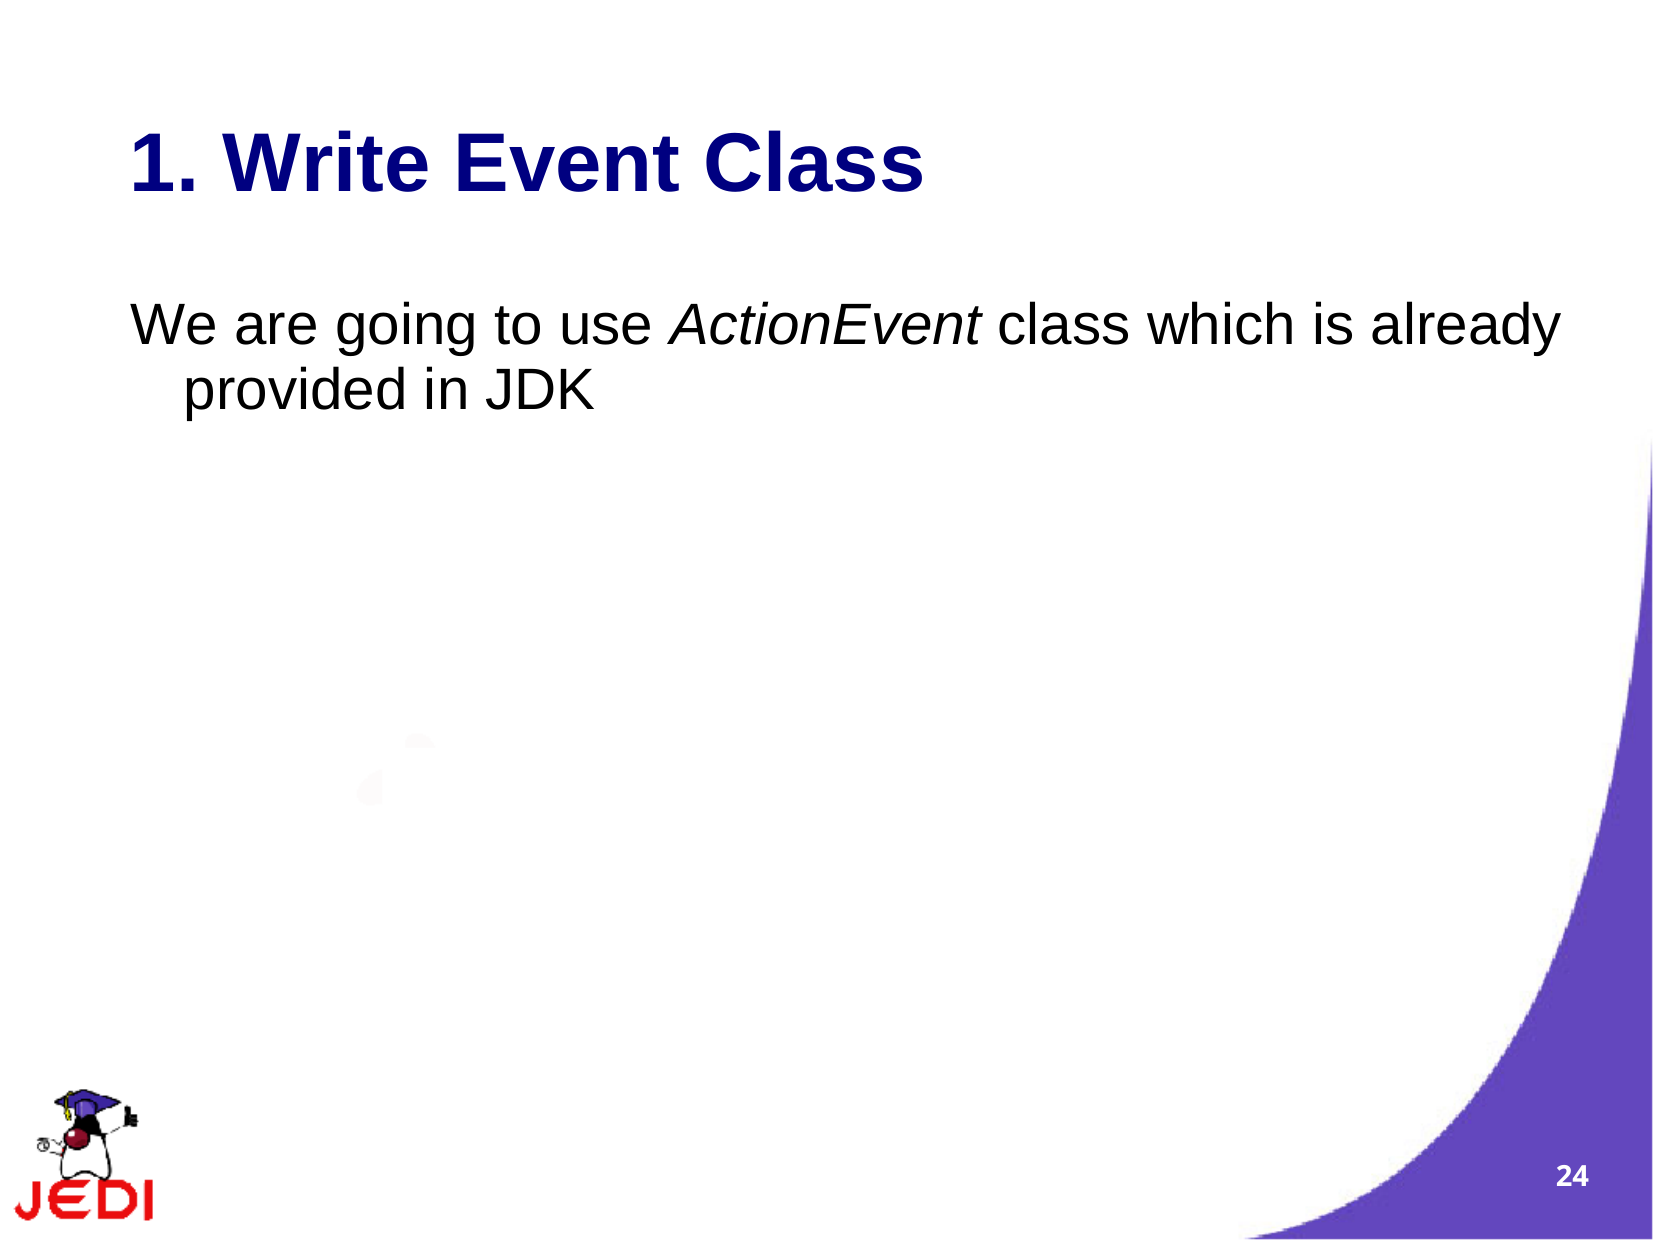

# 1. Write Event Class
We are going to use ActionEvent class which is already provided in JDK